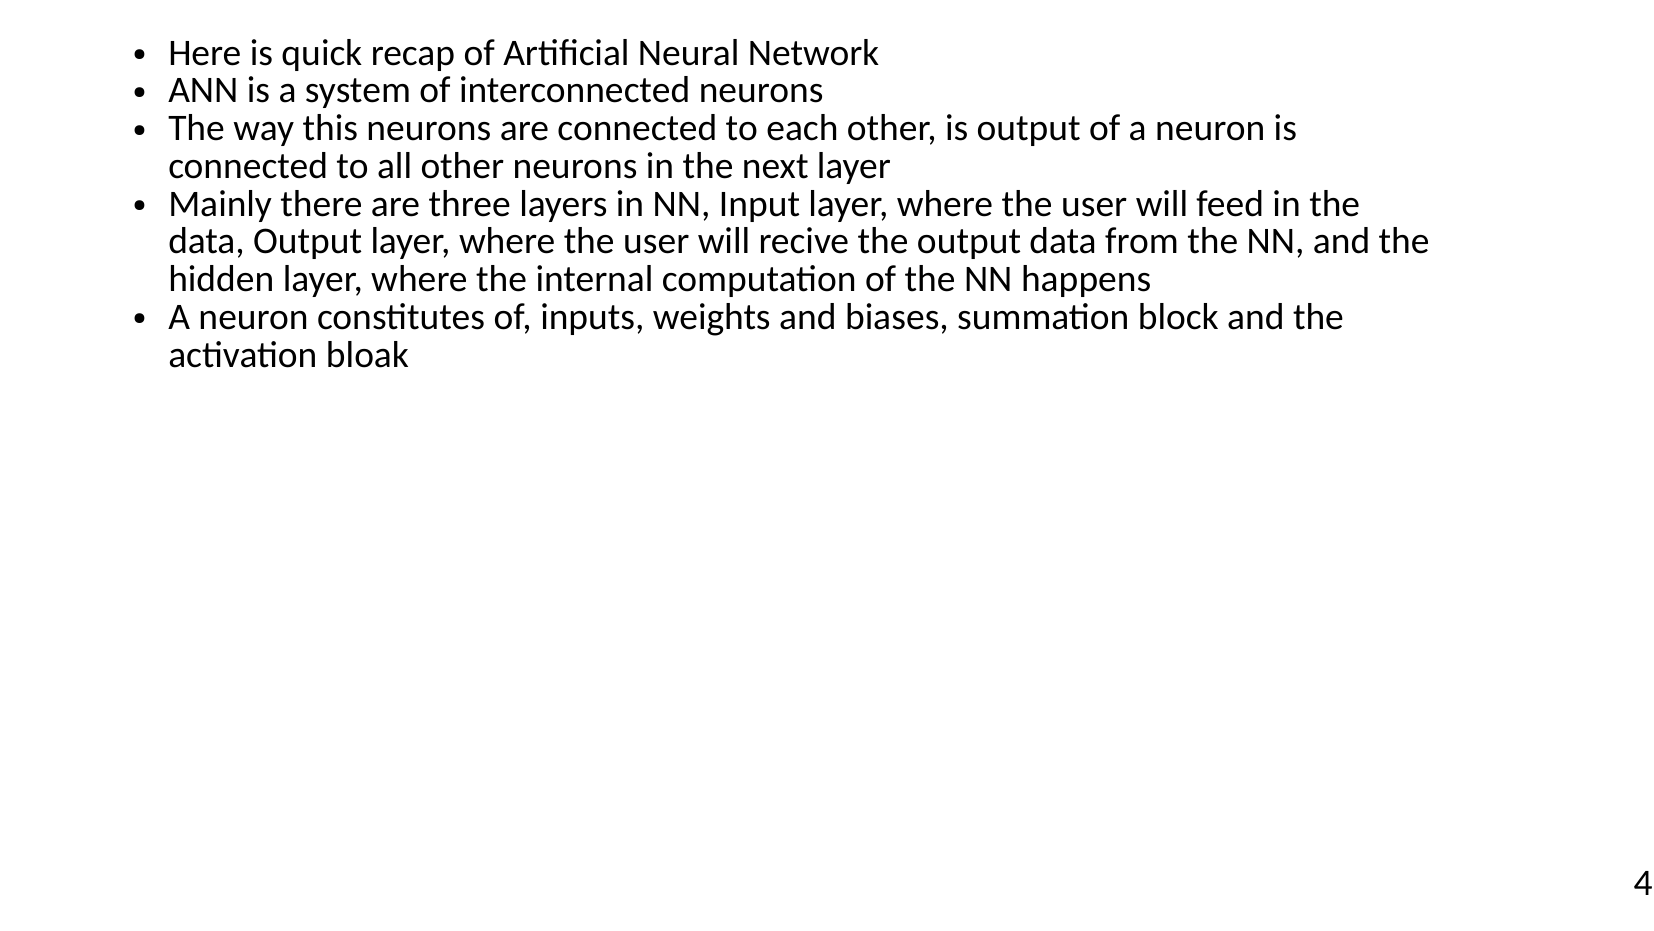

Here is quick recap of Artificial Neural Network
ANN is a system of interconnected neurons
The way this neurons are connected to each other, is output of a neuron is connected to all other neurons in the next layer
Mainly there are three layers in NN, Input layer, where the user will feed in the data, Output layer, where the user will recive the output data from the NN, and the hidden layer, where the internal computation of the NN happens
A neuron constitutes of, inputs, weights and biases, summation block and the activation bloak